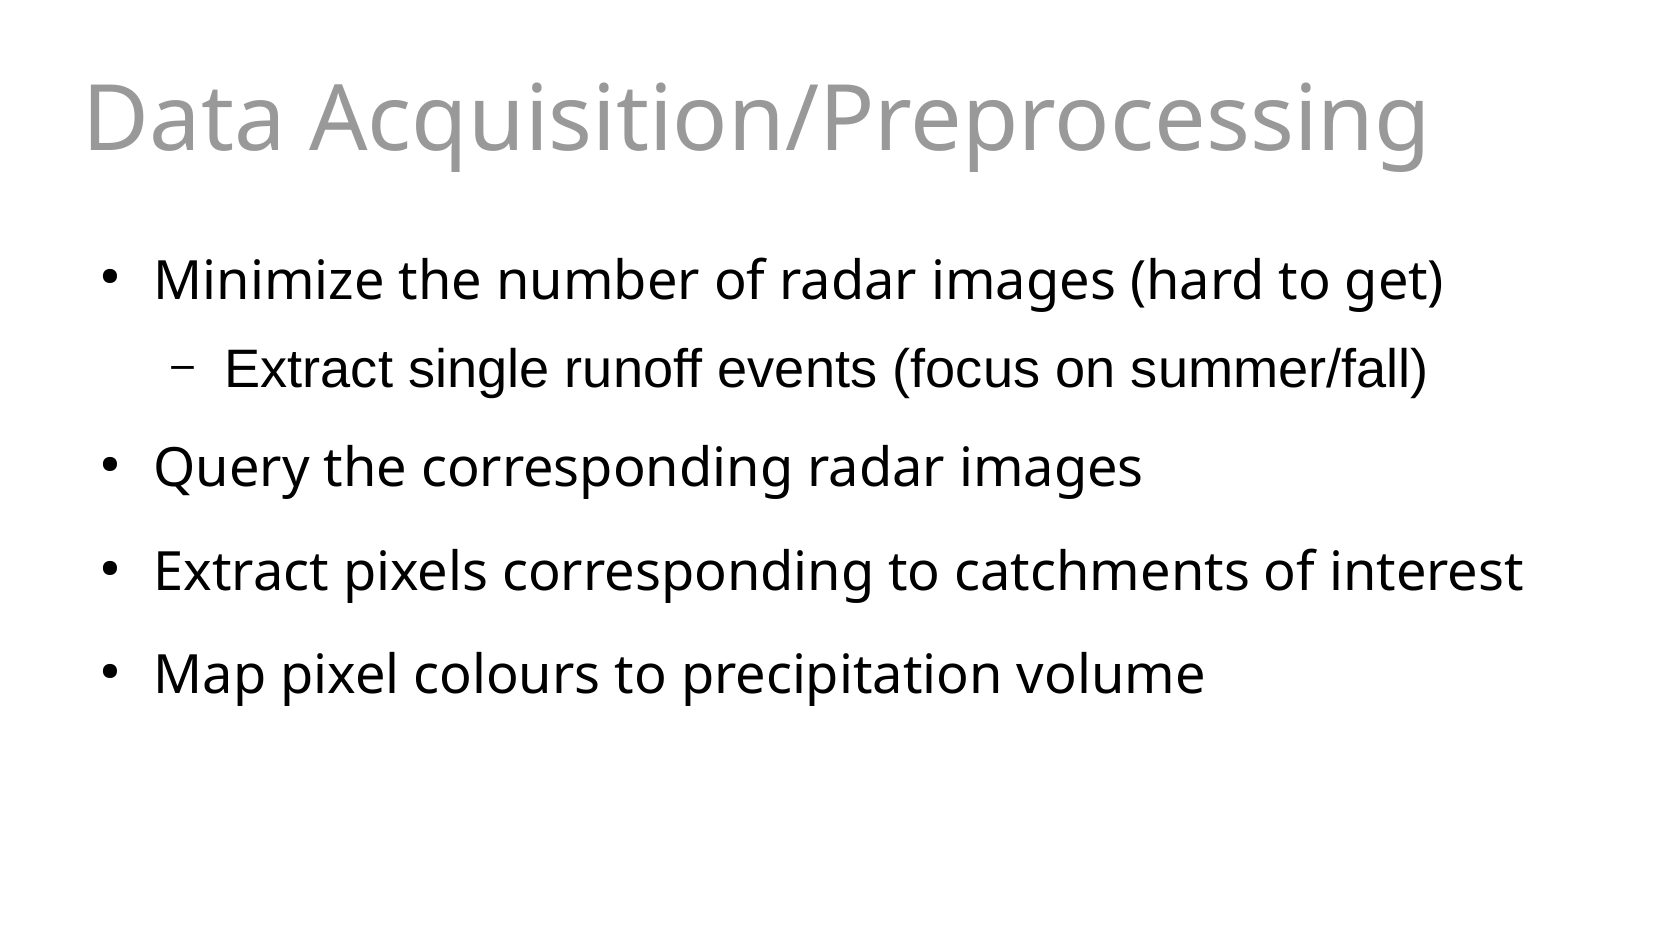

# Data Acquisition/Preprocessing
Minimize the number of radar images (hard to get)
Extract single runoff events (focus on summer/fall)
Query the corresponding radar images
Extract pixels corresponding to catchments of interest
Map pixel colours to precipitation volume